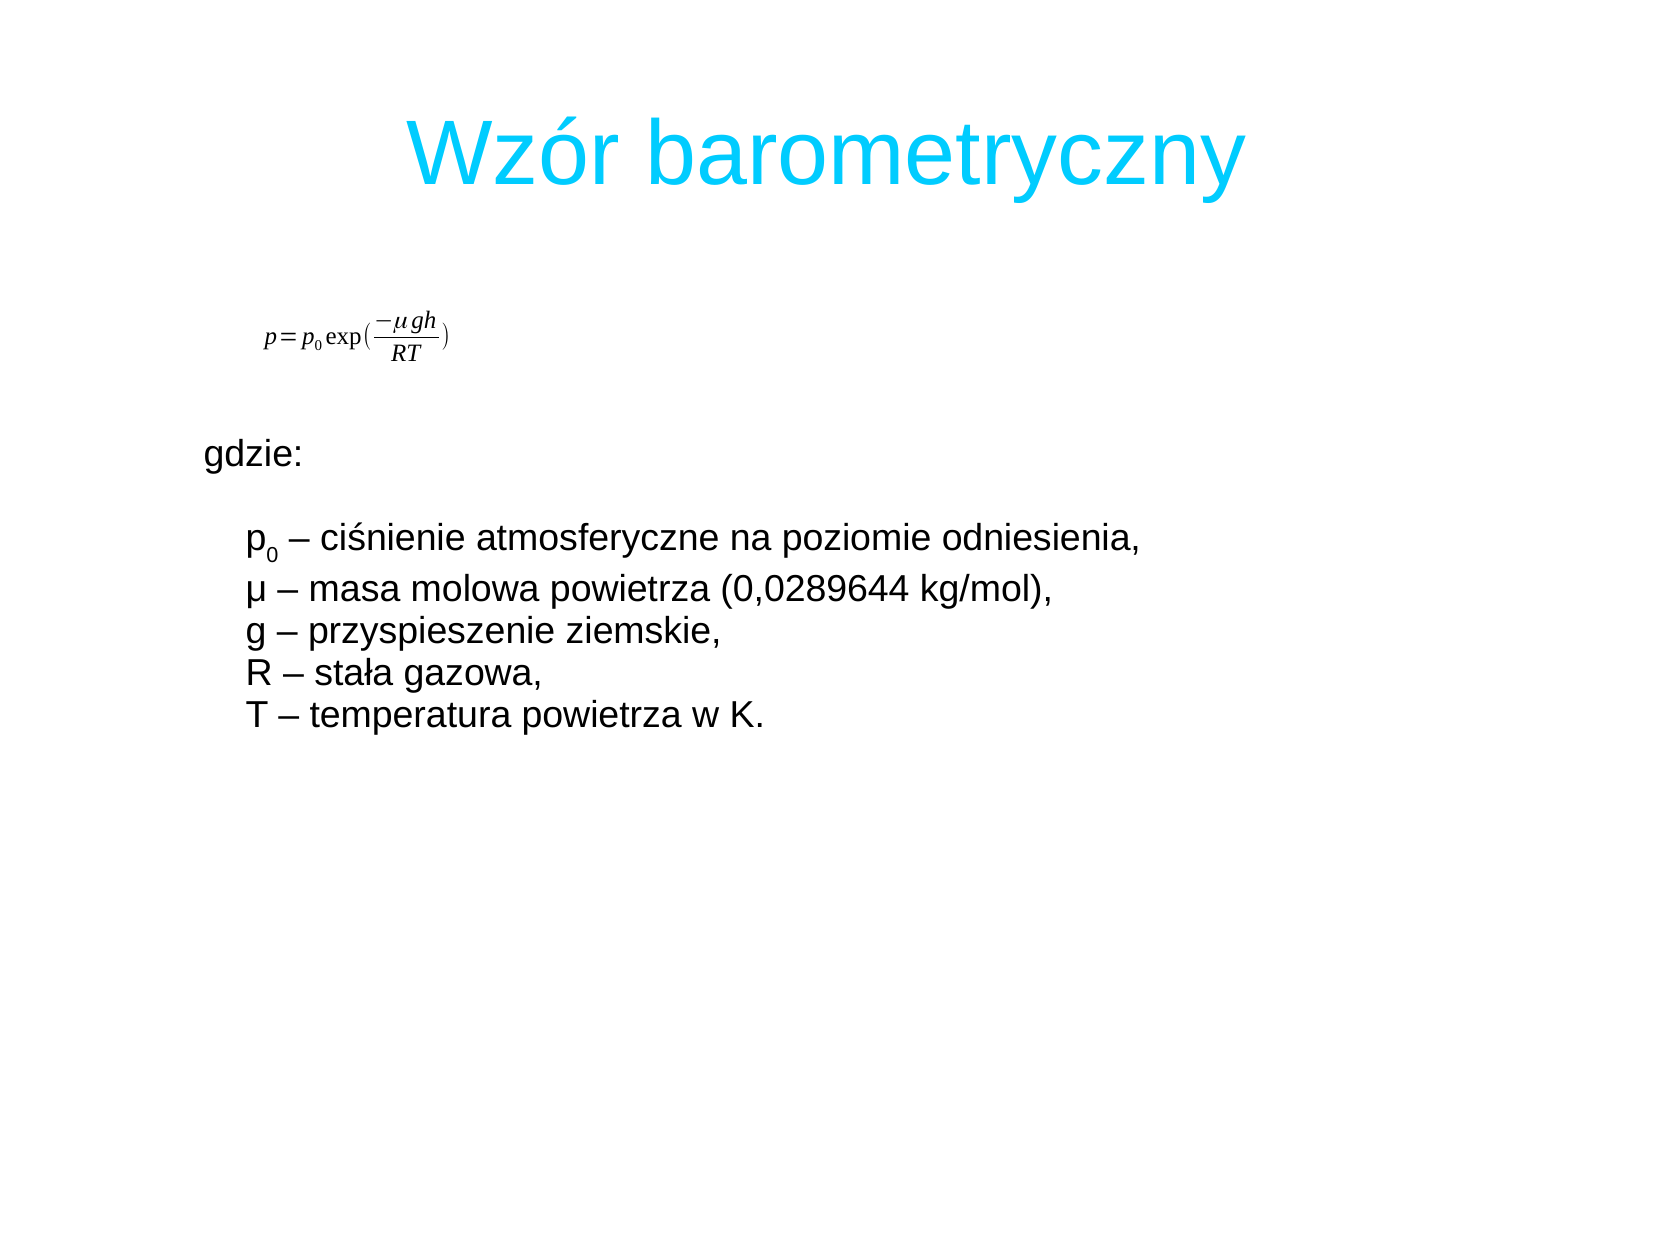

# Wzór barometryczny
gdzie:
 p0 – ciśnienie atmosferyczne na poziomie odniesienia,
 μ – masa molowa powietrza (0,0289644 kg/mol),
 g – przyspieszenie ziemskie,
 R – stała gazowa,
 T – temperatura powietrza w K.